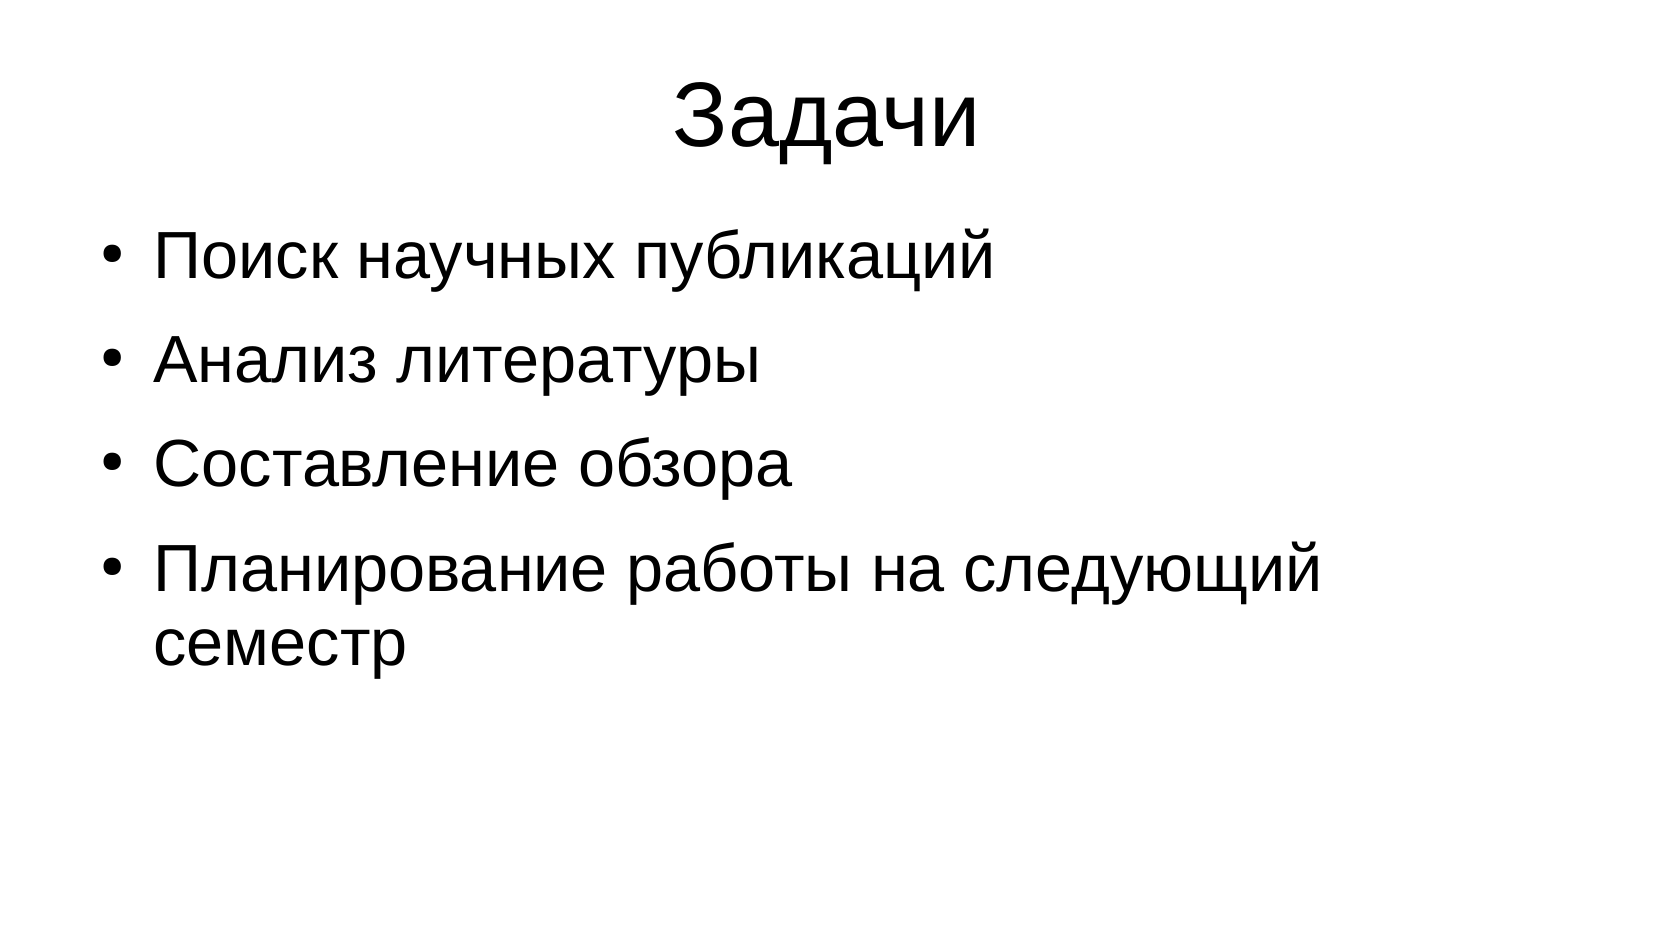

# Задачи
Поиск научных публикаций
Анализ литературы
Составление обзора
Планирование работы на следующий семестр